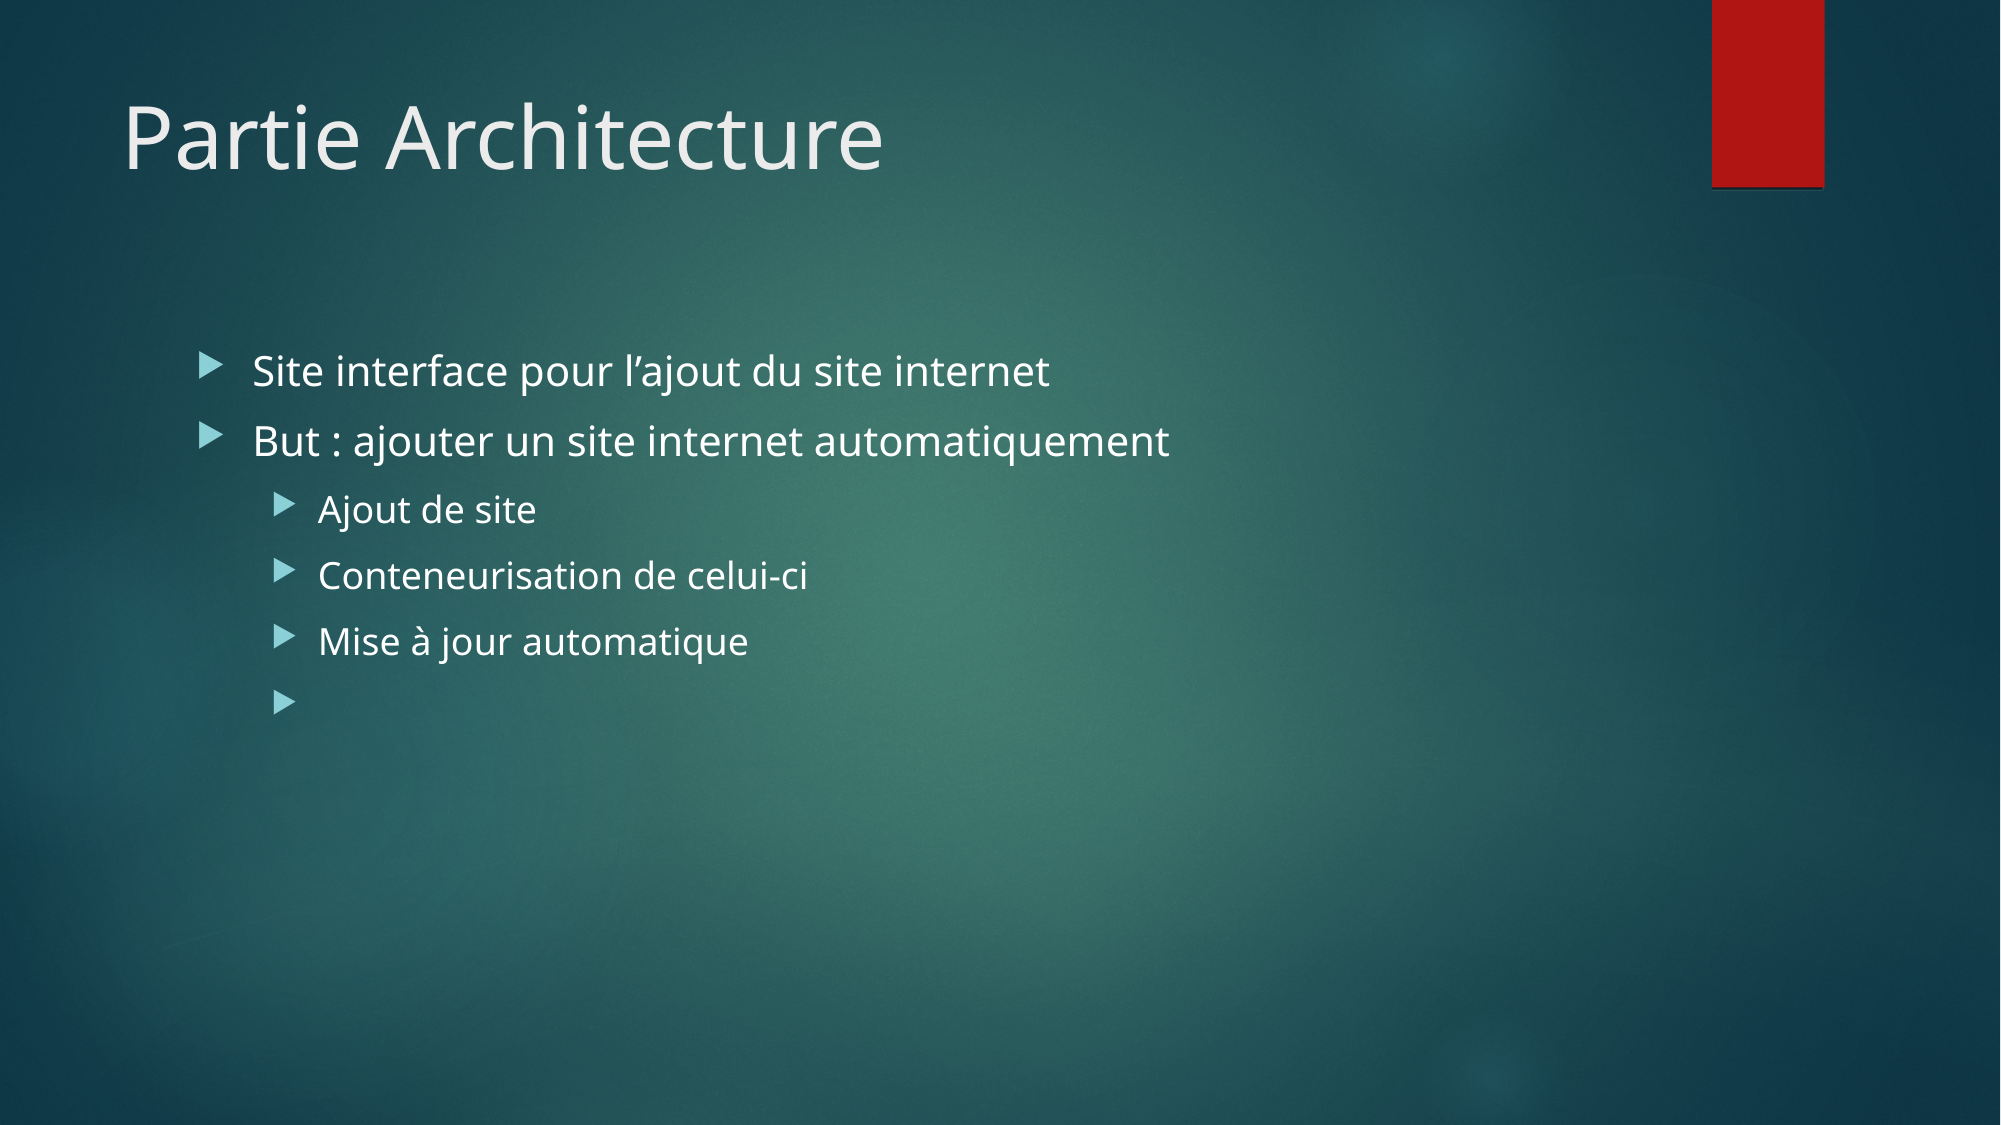

# Partie Architecture
Site interface pour l’ajout du site internet
But : ajouter un site internet automatiquement
Ajout de site
Conteneurisation de celui-ci
Mise à jour automatique